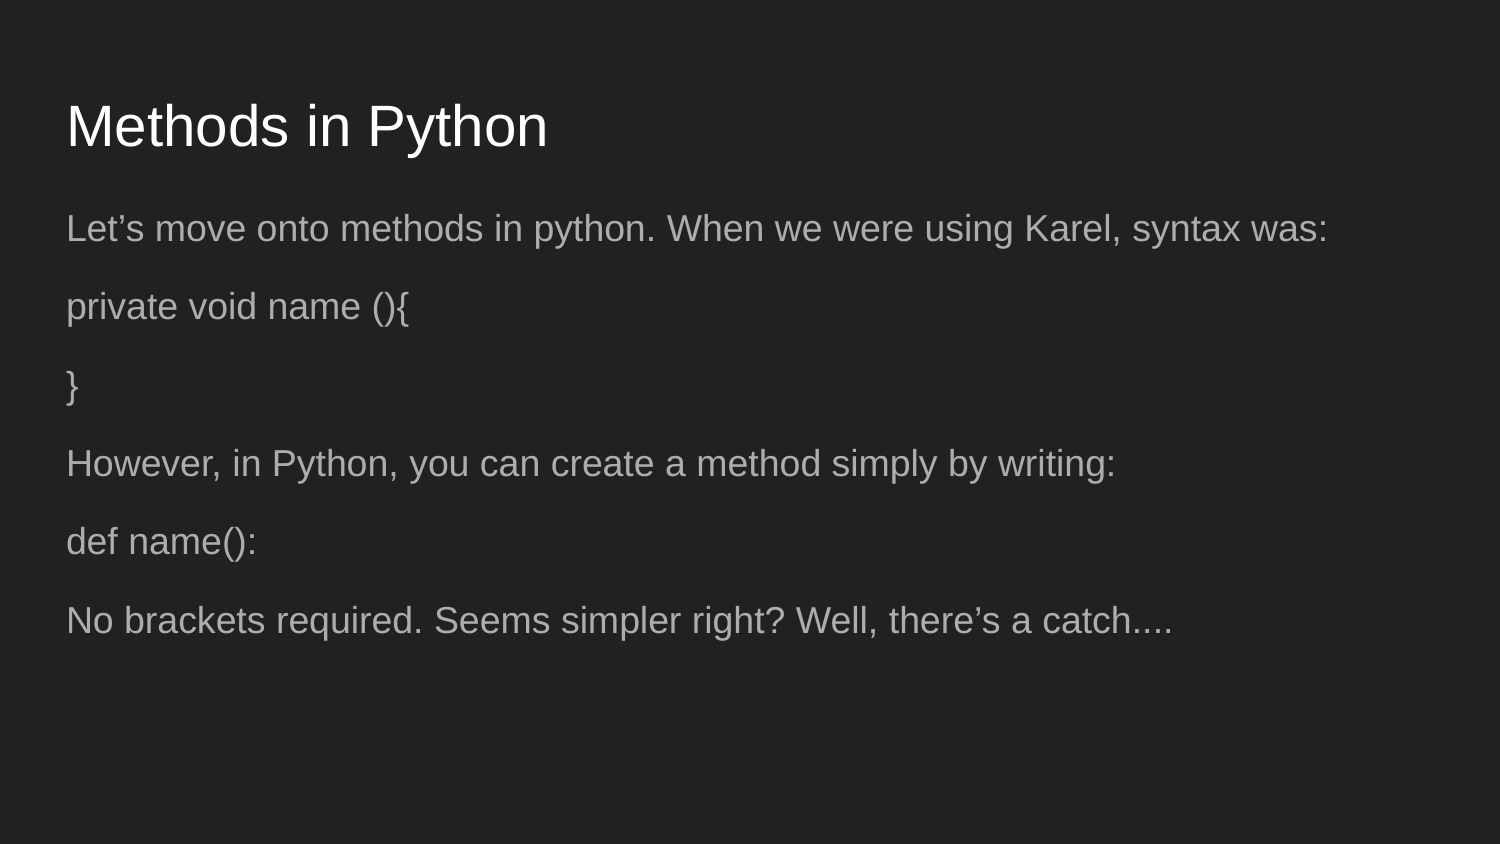

# Methods in Python
Let’s move onto methods in python. When we were using Karel, syntax was:
private void name (){
}
However, in Python, you can create a method simply by writing:
def name():
No brackets required. Seems simpler right? Well, there’s a catch....